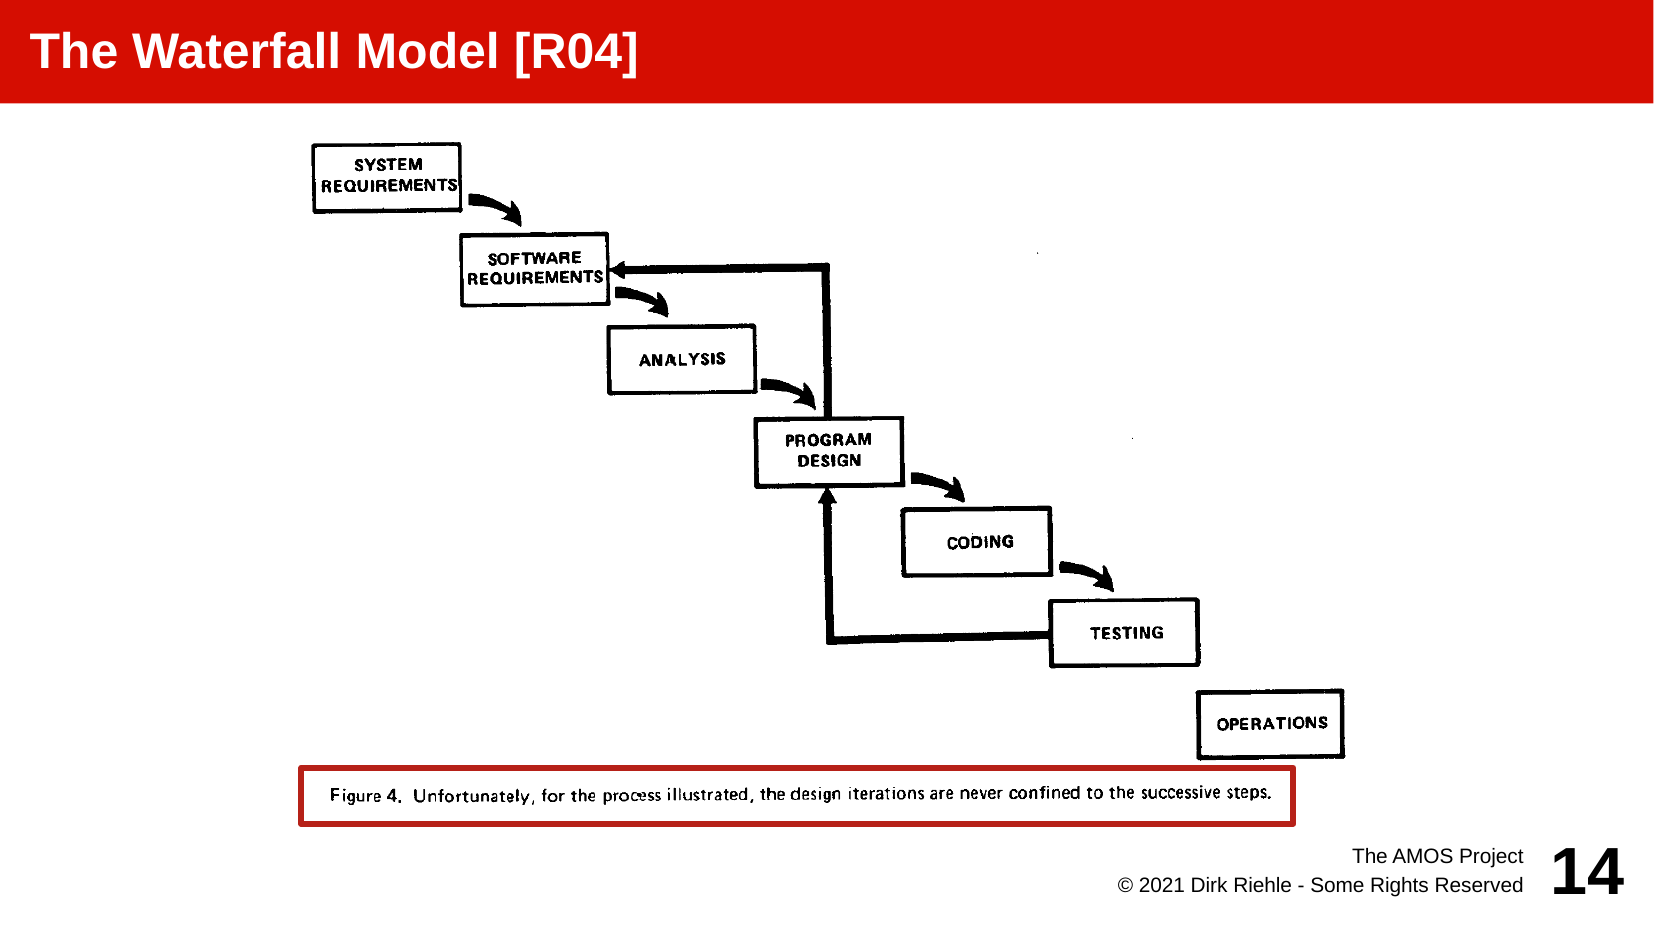

# The Waterfall Model [R04]
The AMOS Project
14
© 2021 Dirk Riehle - Some Rights Reserved